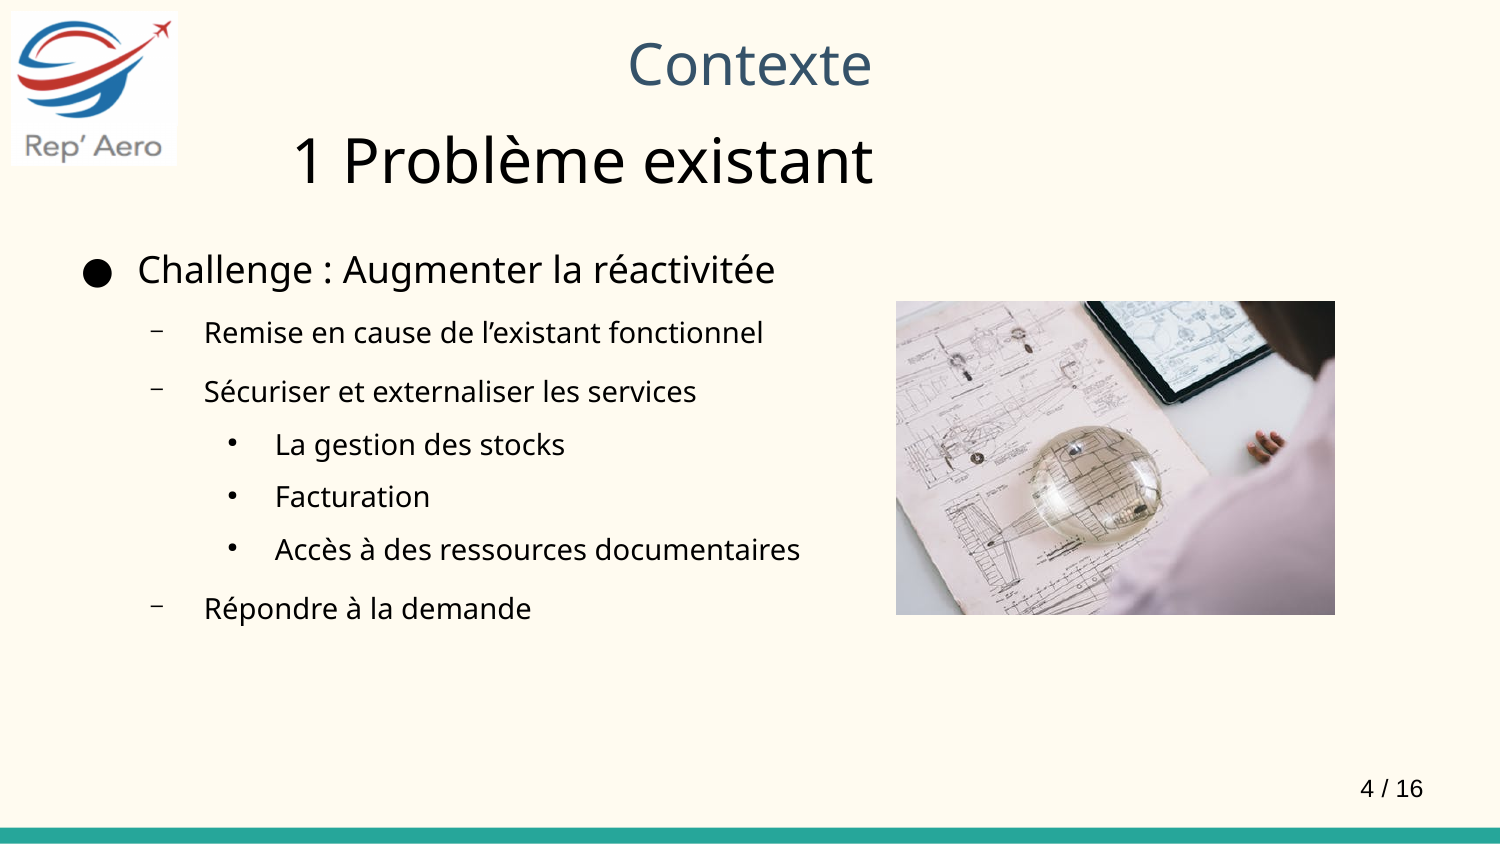

Contexte
# 1 Problème existant
Challenge : Augmenter la réactivitée
Remise en cause de l’existant fonctionnel
Sécuriser et externaliser les services
La gestion des stocks
Facturation
Accès à des ressources documentaires
Répondre à la demande